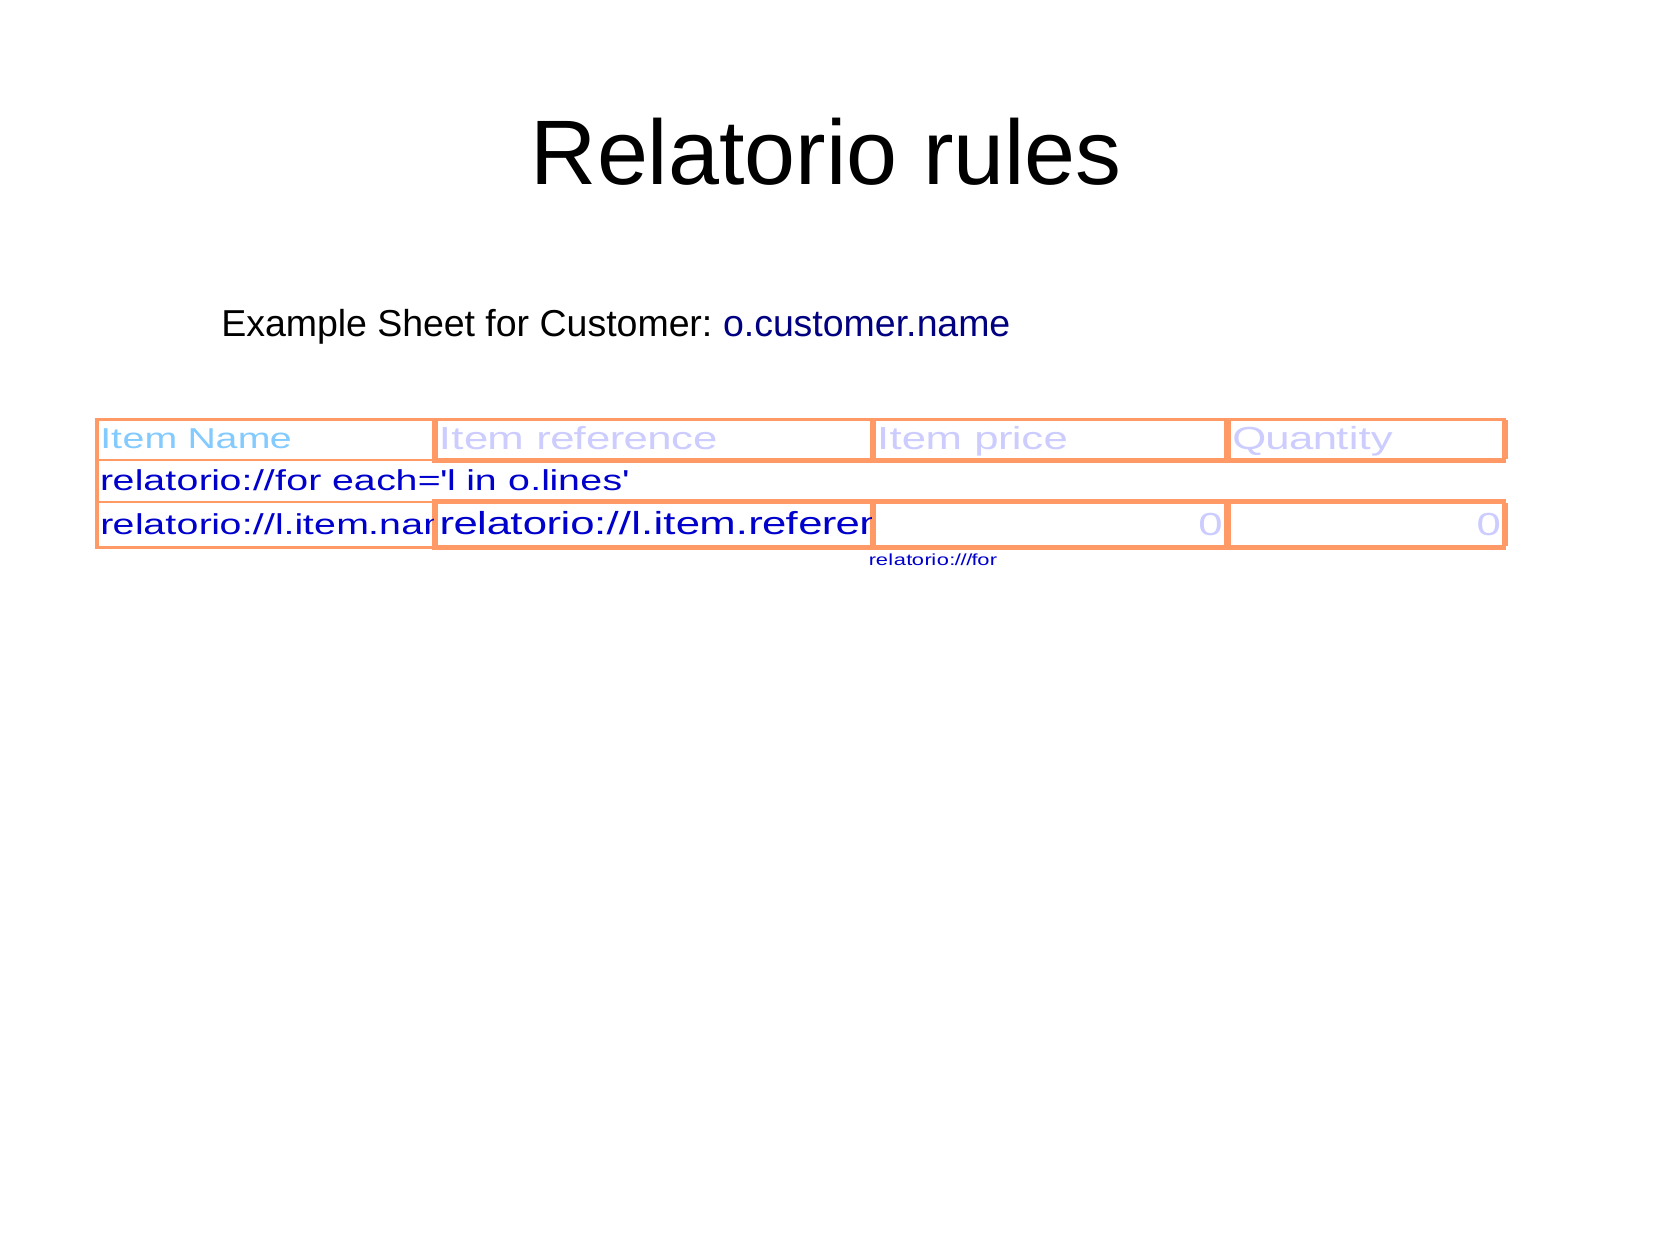

# Relatorio rules
Example Sheet for Customer: o.customer.name